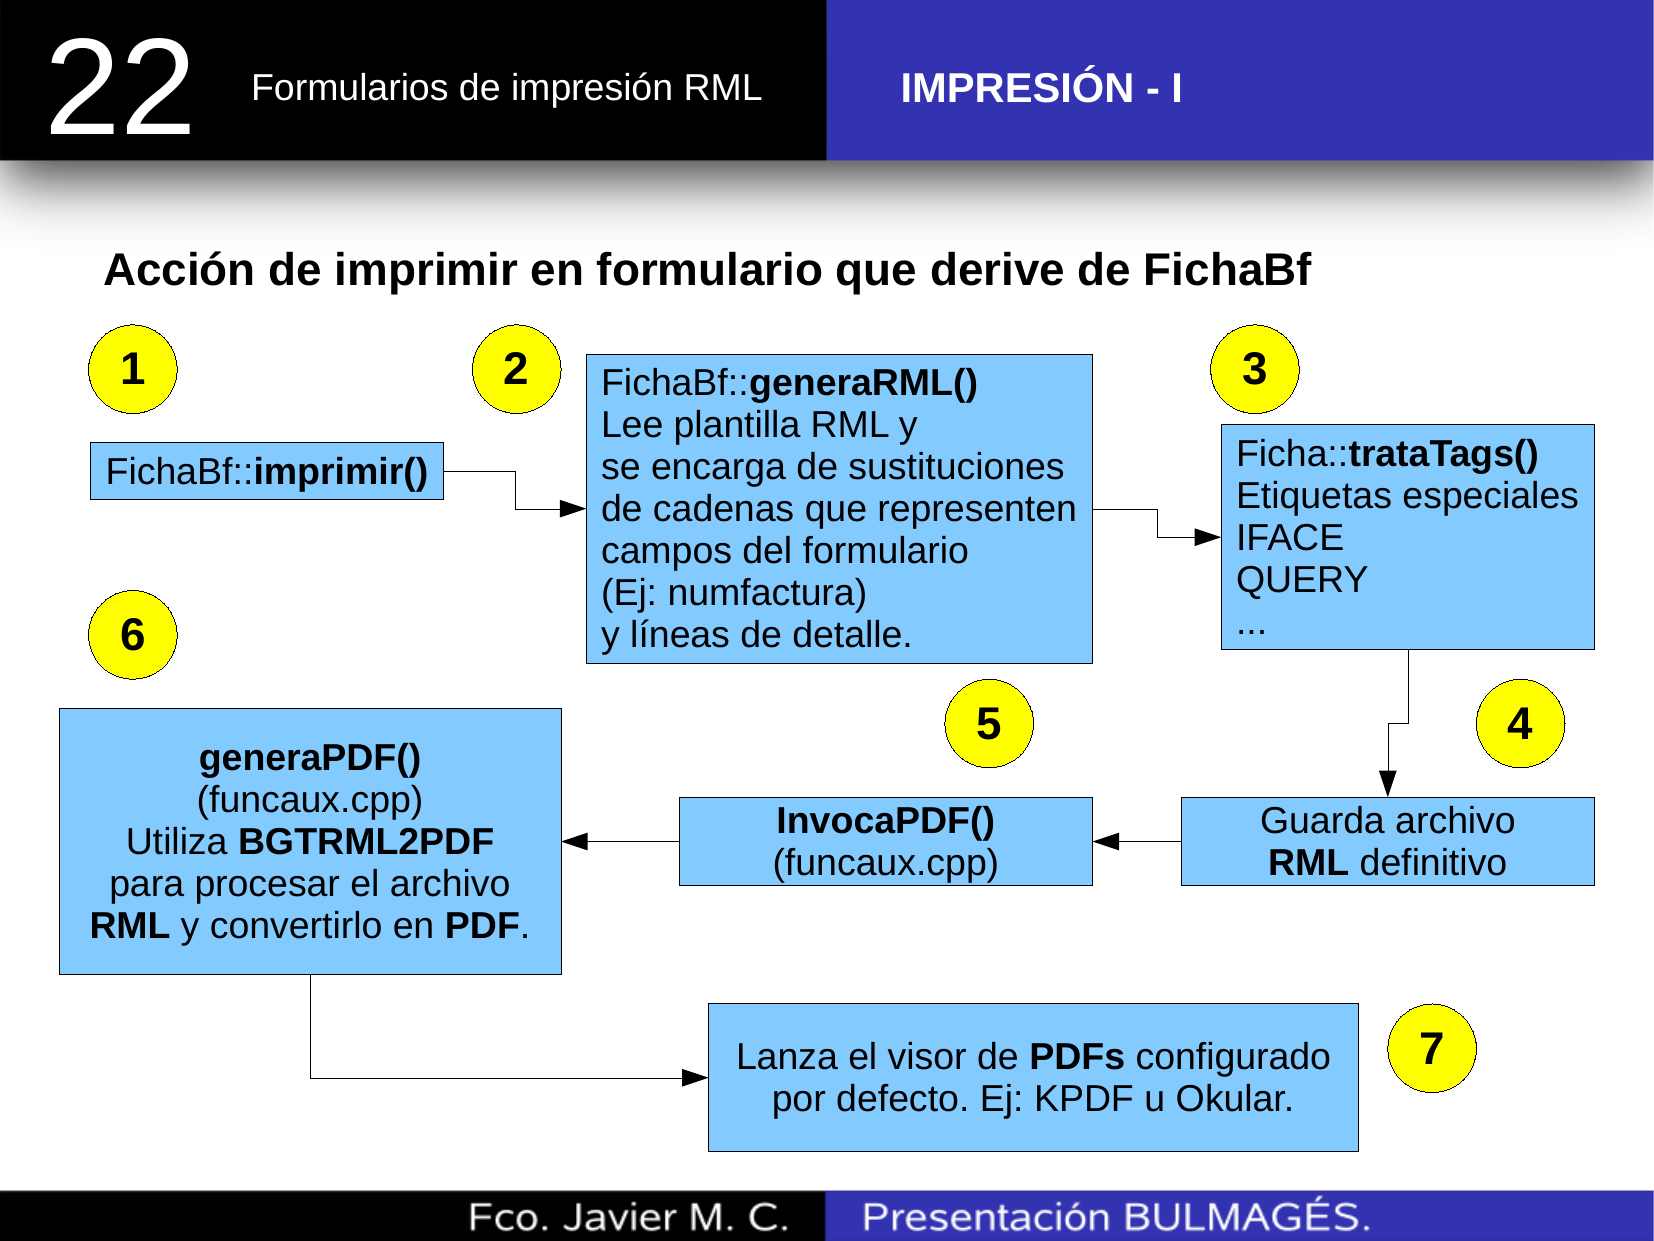

IMPRESIÓN - I
Formularios de impresión RML
Acción de imprimir en formulario que derive de FichaBf
1
2
3
FichaBf::generaRML()
Lee plantilla RML y
se encarga de sustituciones
de cadenas que representen
campos del formulario
(Ej: numfactura)
y líneas de detalle.
Ficha::trataTags()
Etiquetas especiales
IFACE
QUERY
...
FichaBf::imprimir()
6
5
4
generaPDF()
(funcaux.cpp)
Utiliza BGTRML2PDF
para procesar el archivo
RML y convertirlo en PDF.
InvocaPDF()
(funcaux.cpp)
Guarda archivo
RML definitivo
Lanza el visor de PDFs configurado
por defecto. Ej: KPDF u Okular.
7